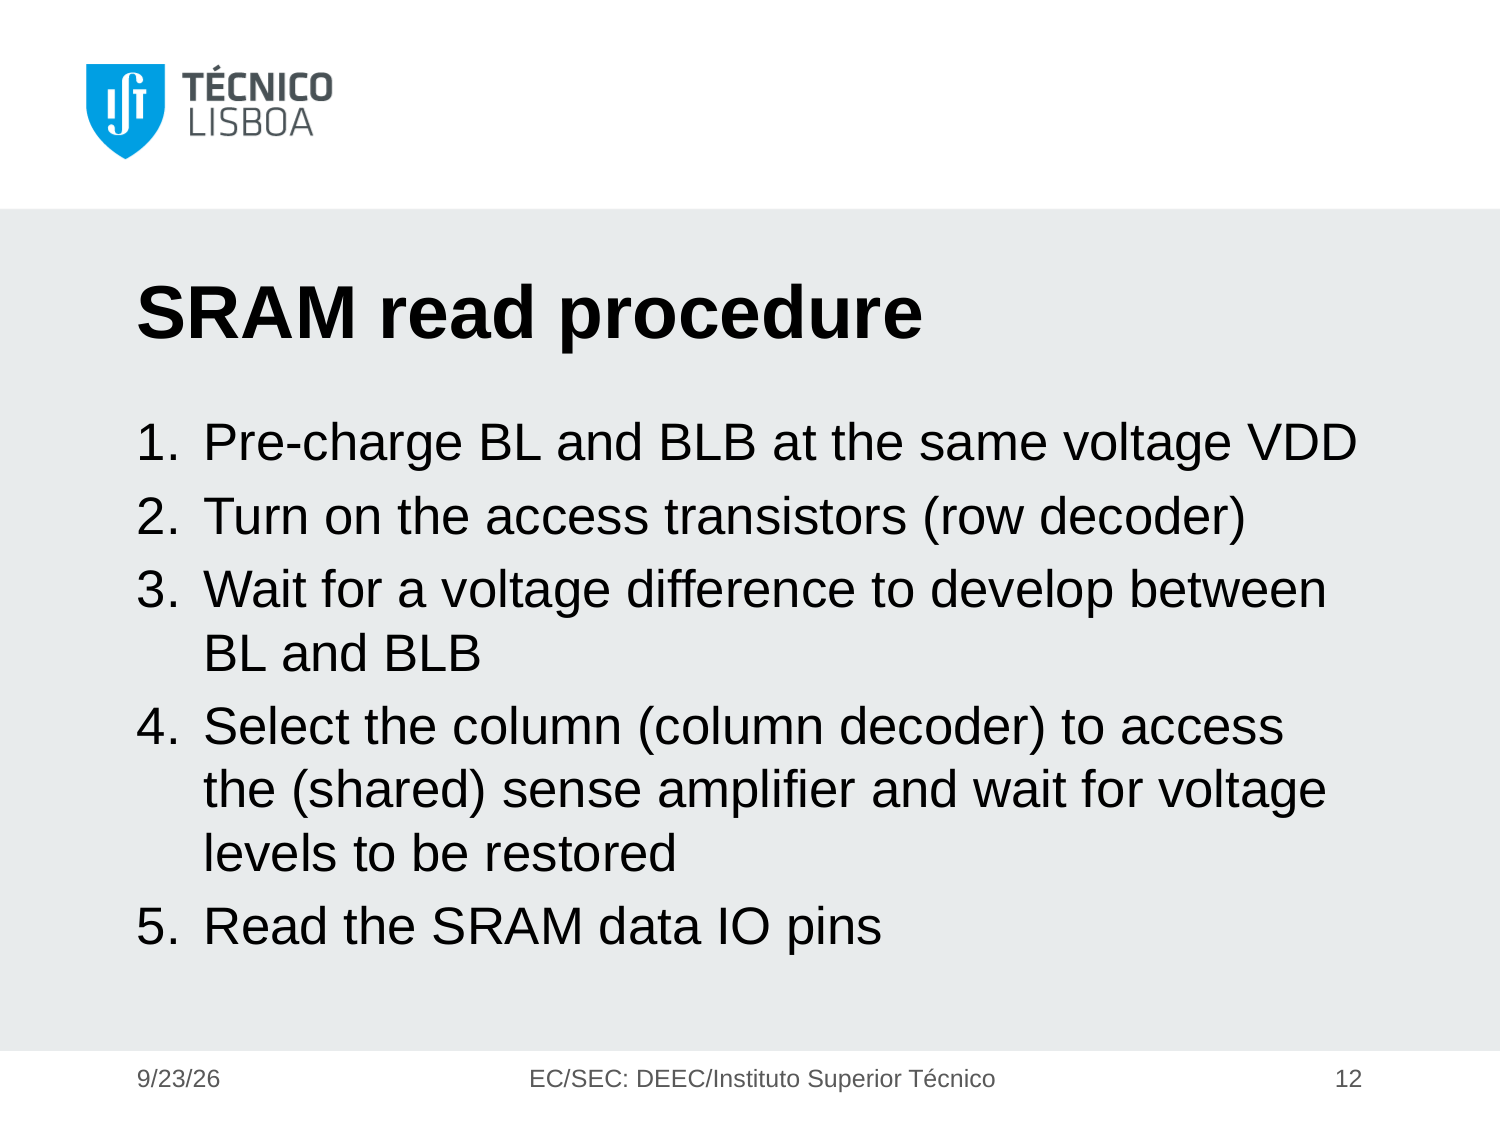

# SRAM read procedure
Pre-charge BL and BLB at the same voltage VDD
Turn on the access transistors (row decoder)
Wait for a voltage difference to develop between BL and BLB
Select the column (column decoder) to access the (shared) sense amplifier and wait for voltage levels to be restored
Read the SRAM data IO pins
EC/SEC: DEEC/Instituto Superior Técnico